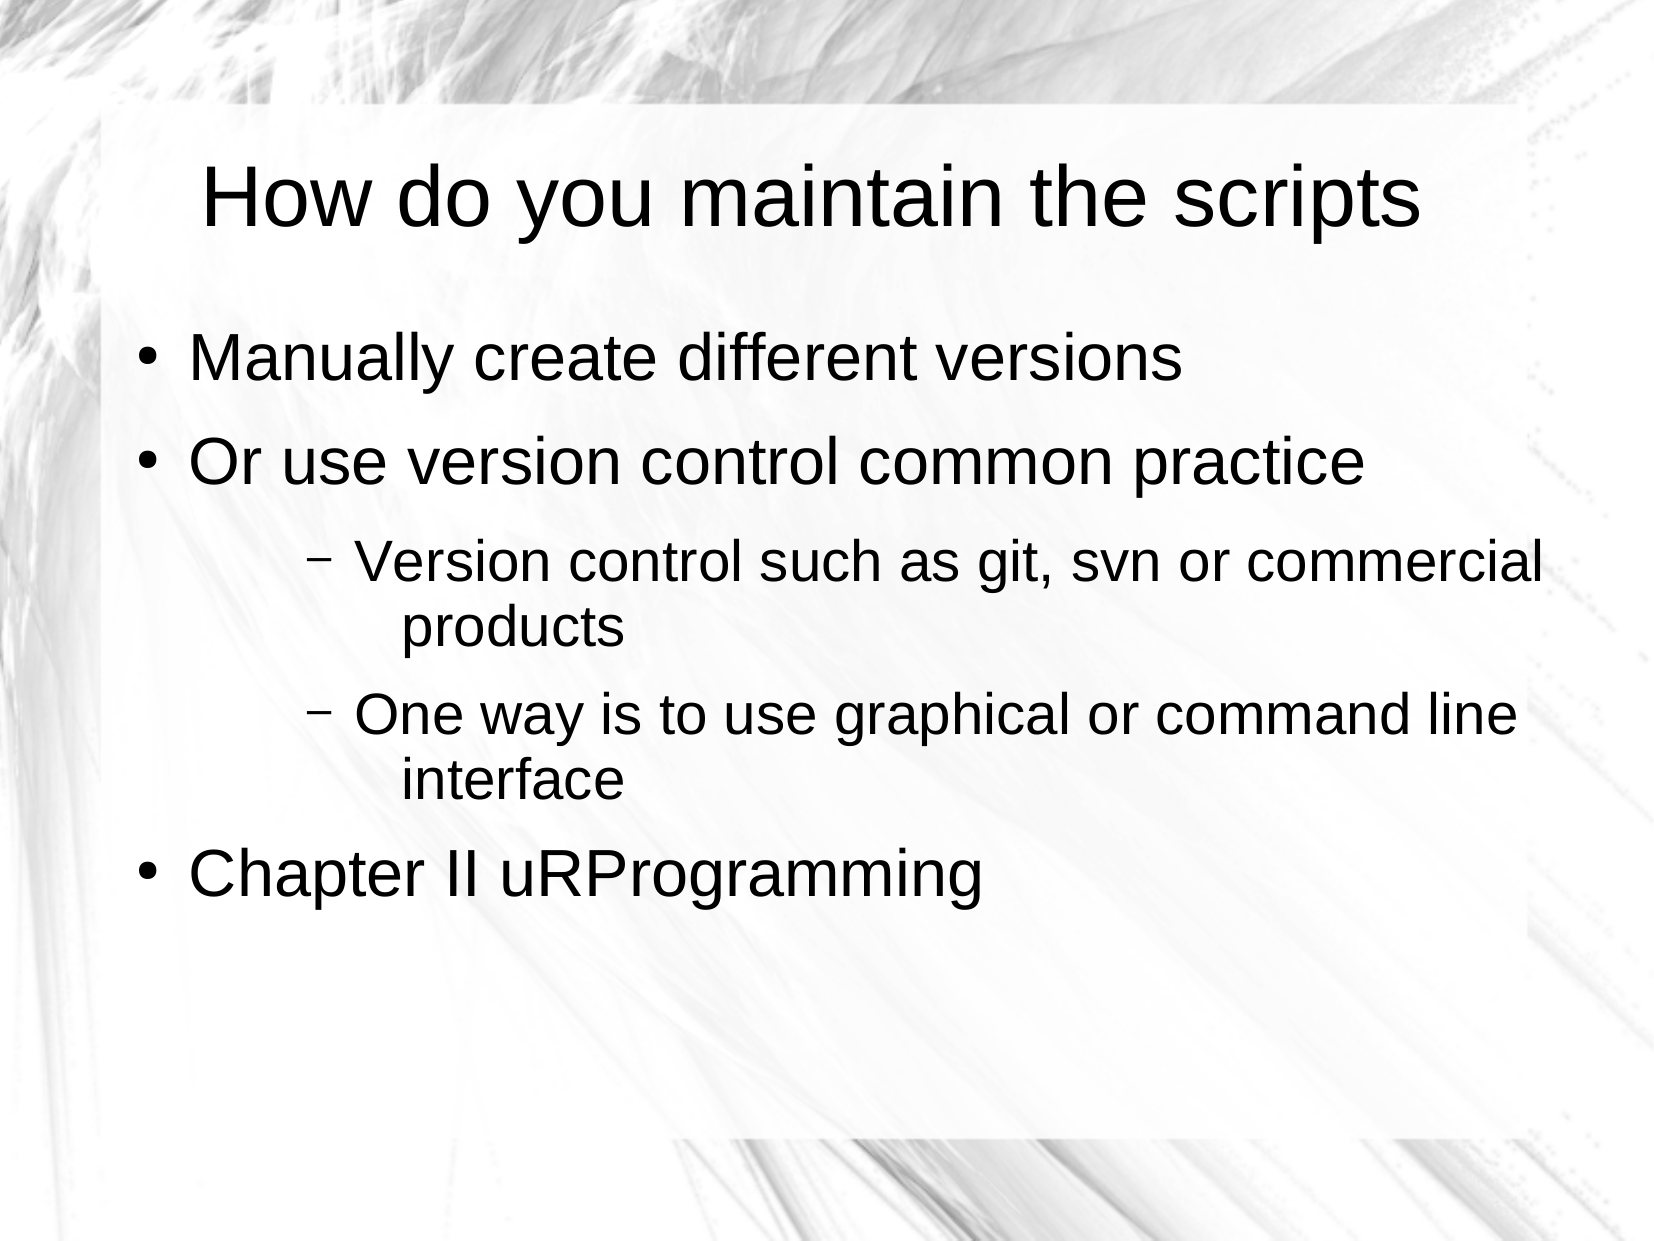

# How do you maintain the scripts
Manually create different versions
Or use version control common practice
Version control such as git, svn or commercial products
One way is to use graphical or command line interface
Chapter II uRProgramming